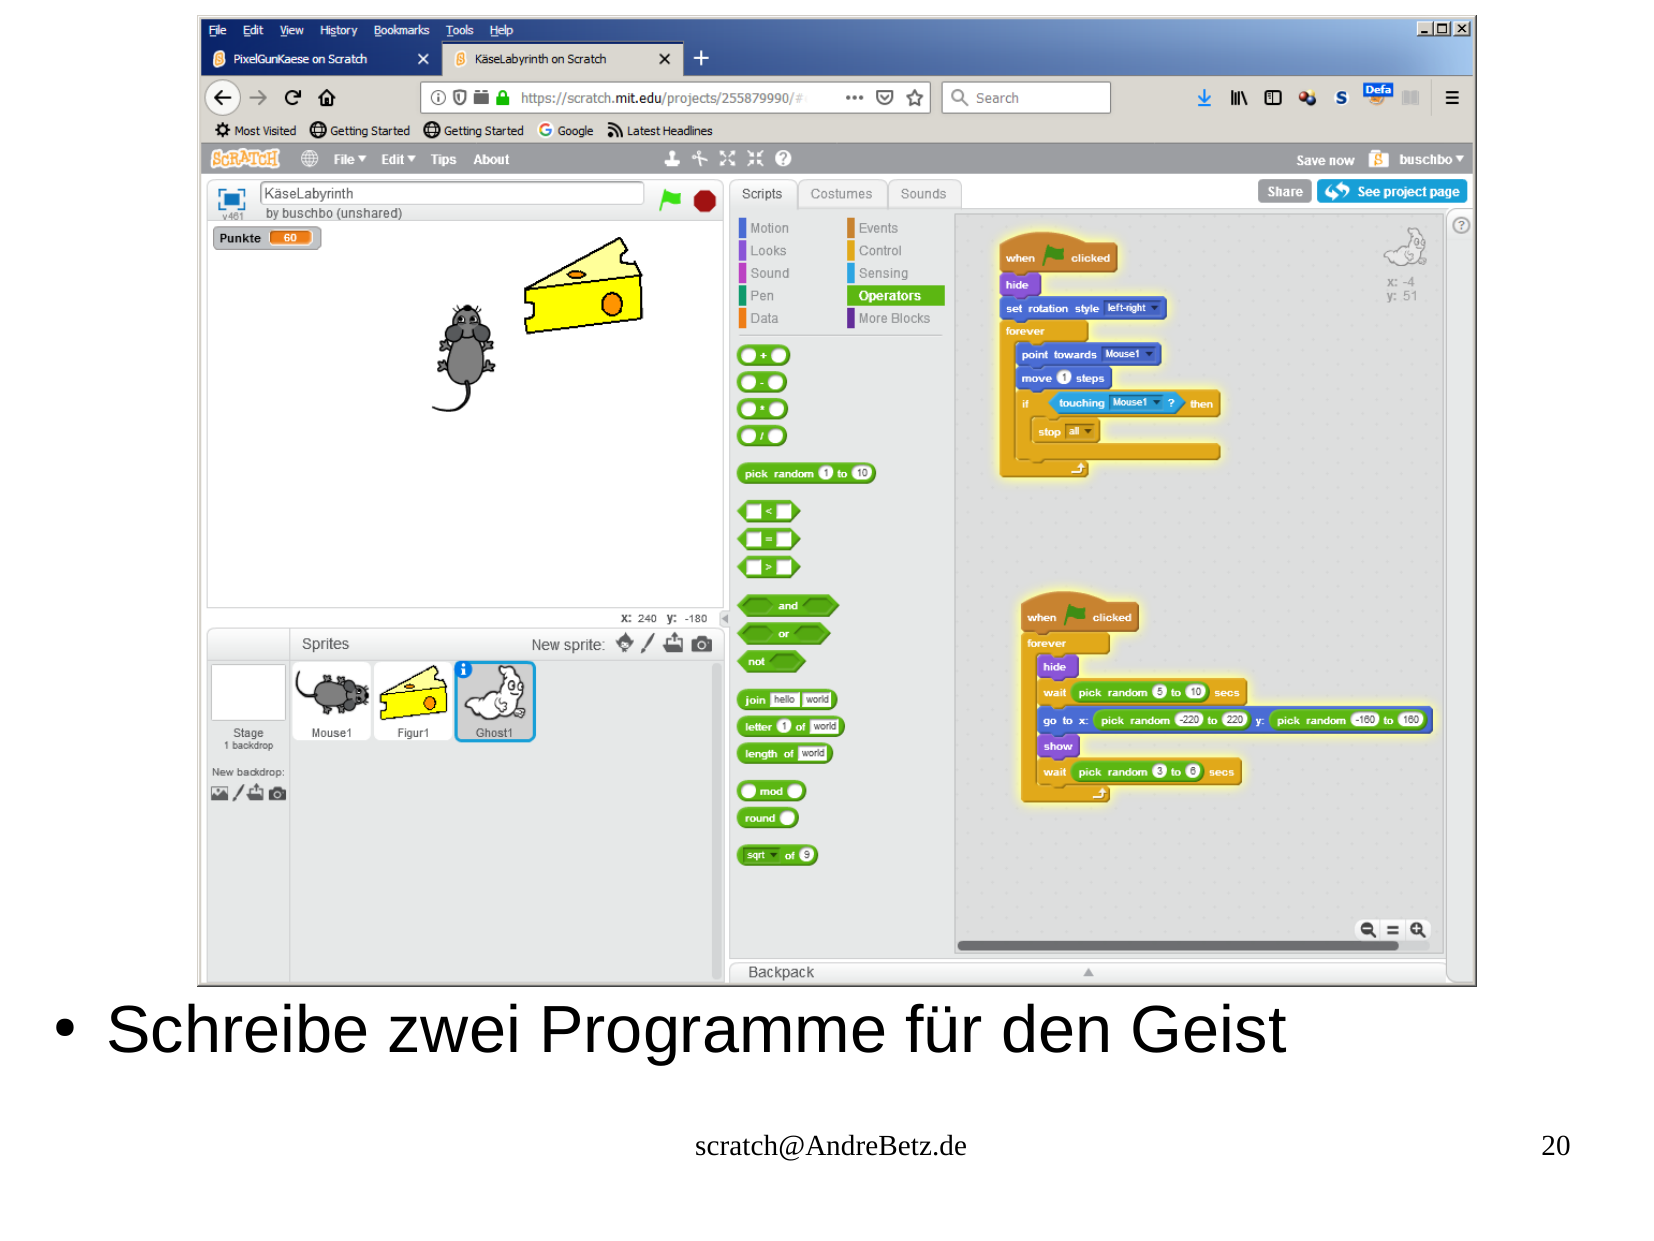

# Schreibe zwei Programme für den Geist
 scratch@AndreBetz.de
20